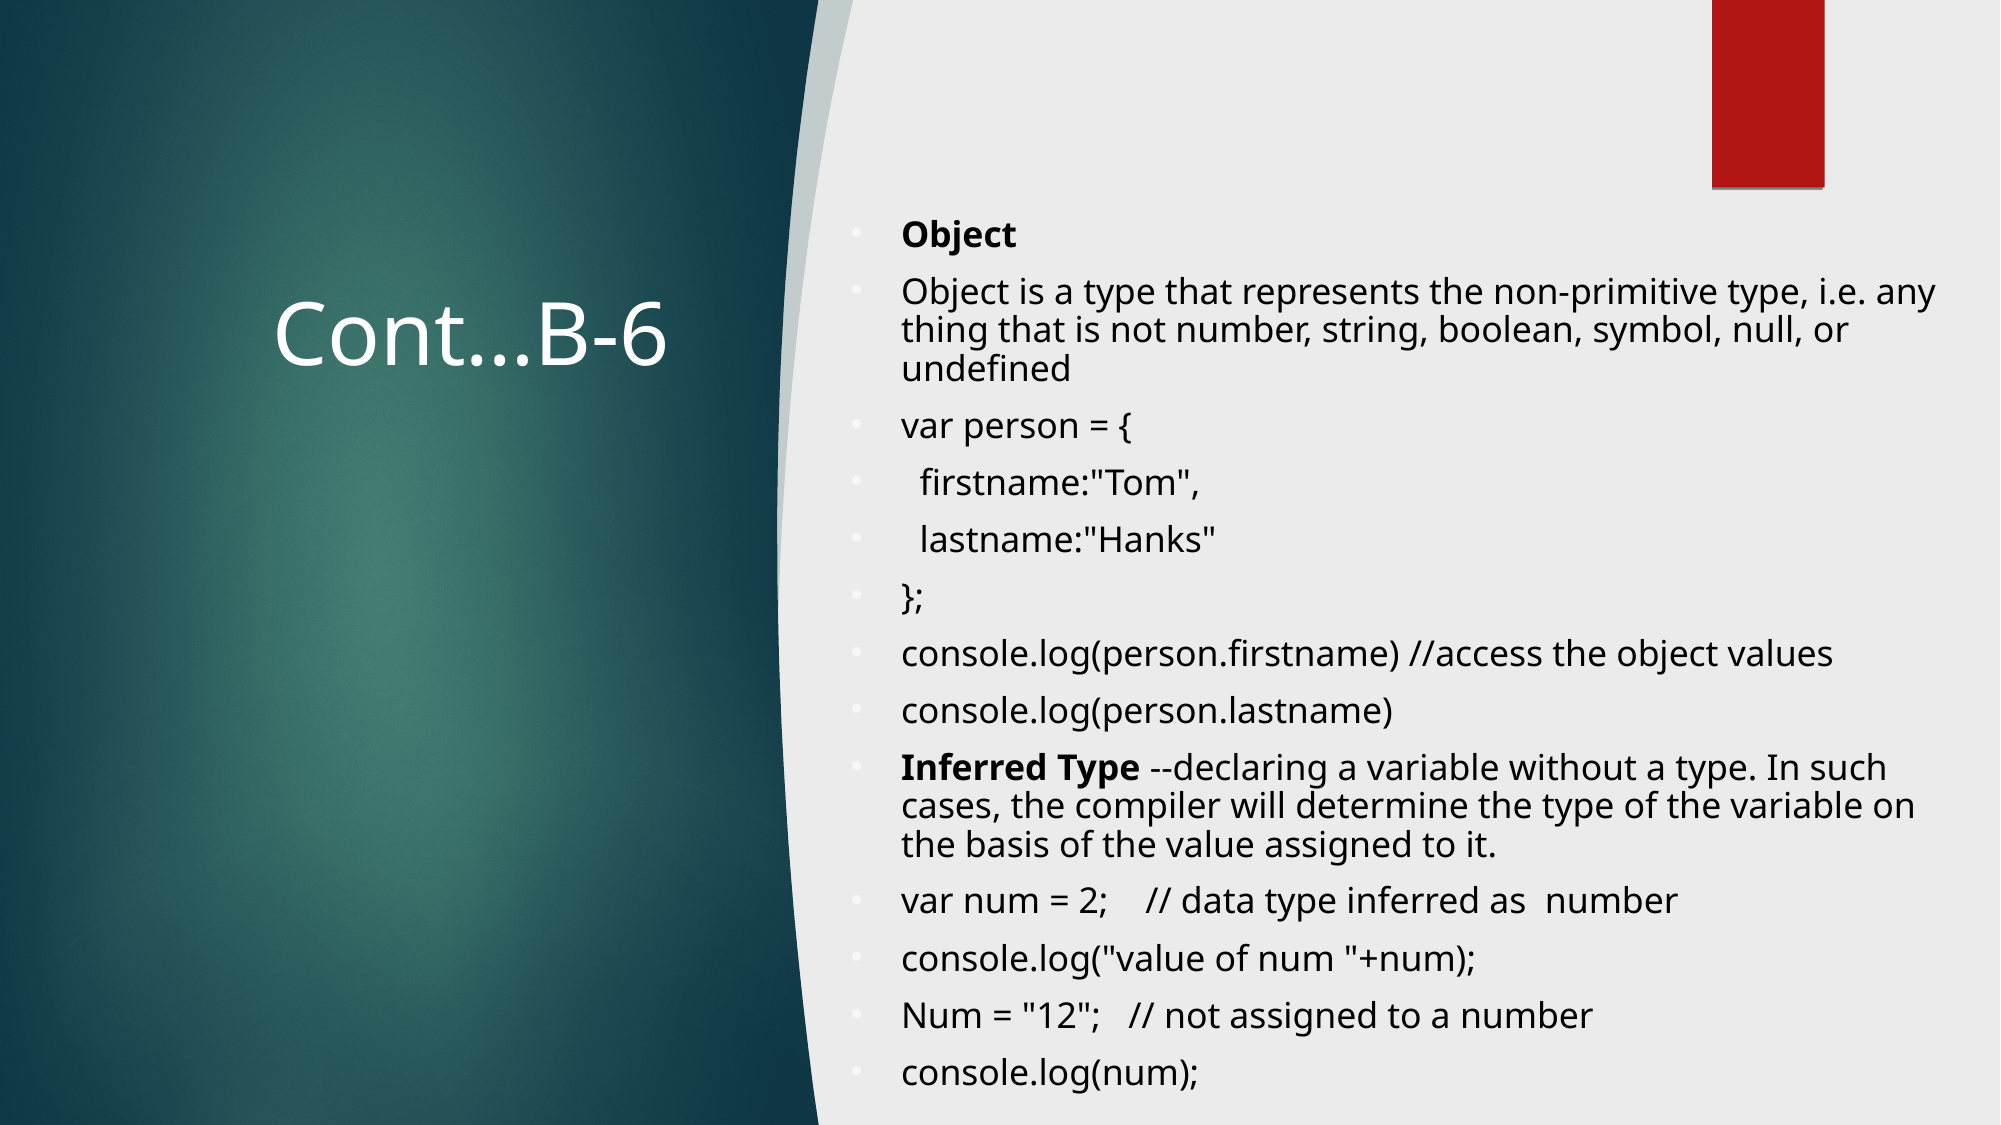

Object
Object is a type that represents the non-primitive type, i.e. any thing that is not number, string, boolean, symbol, null, or undefined
var person = {
 firstname:"Tom",
 lastname:"Hanks"
};
console.log(person.firstname) //access the object values
console.log(person.lastname)
Inferred Type --declaring a variable without a type. In such cases, the compiler will determine the type of the variable on the basis of the value assigned to it.
var num = 2; // data type inferred as number
console.log("value of num "+num);
Num = "12"; // not assigned to a number
console.log(num);
# Cont…B-6